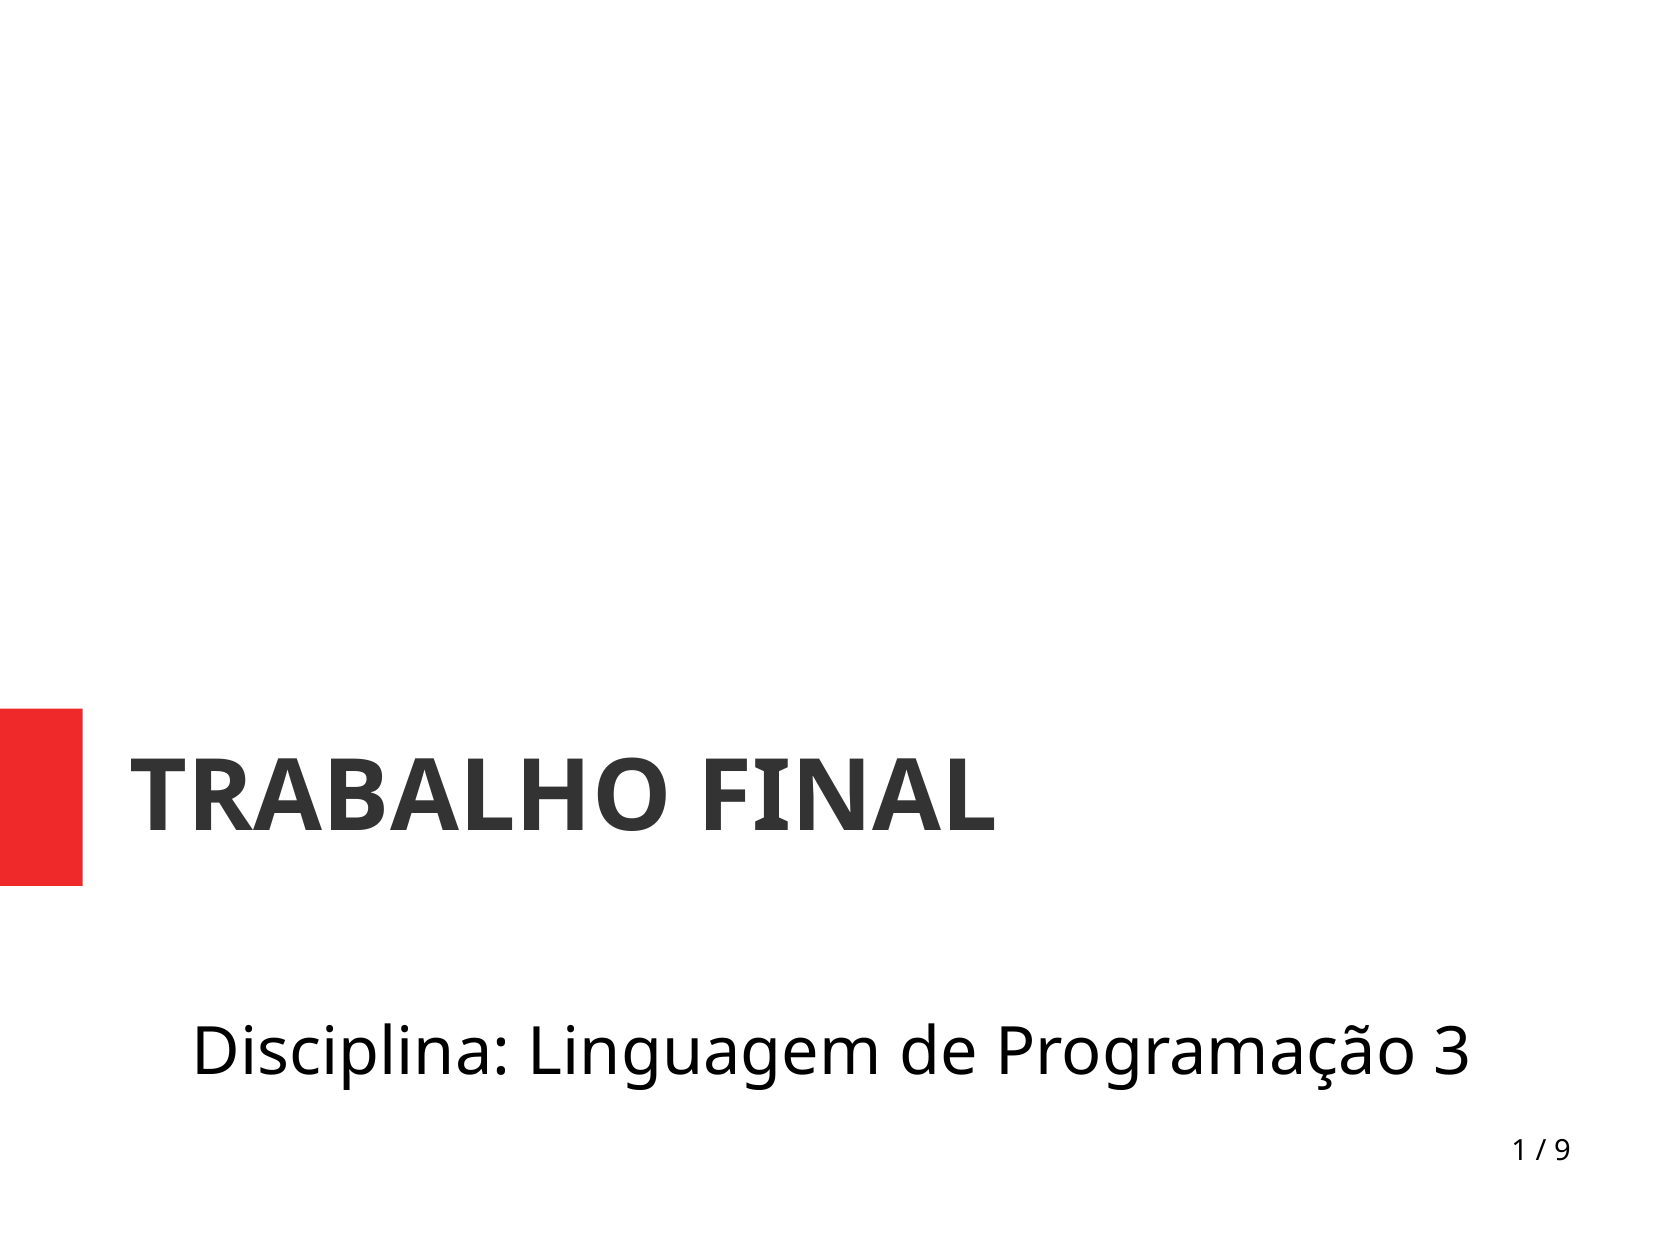

# TRABALHO FINAL
Disciplina: Linguagem de Programação 3
1